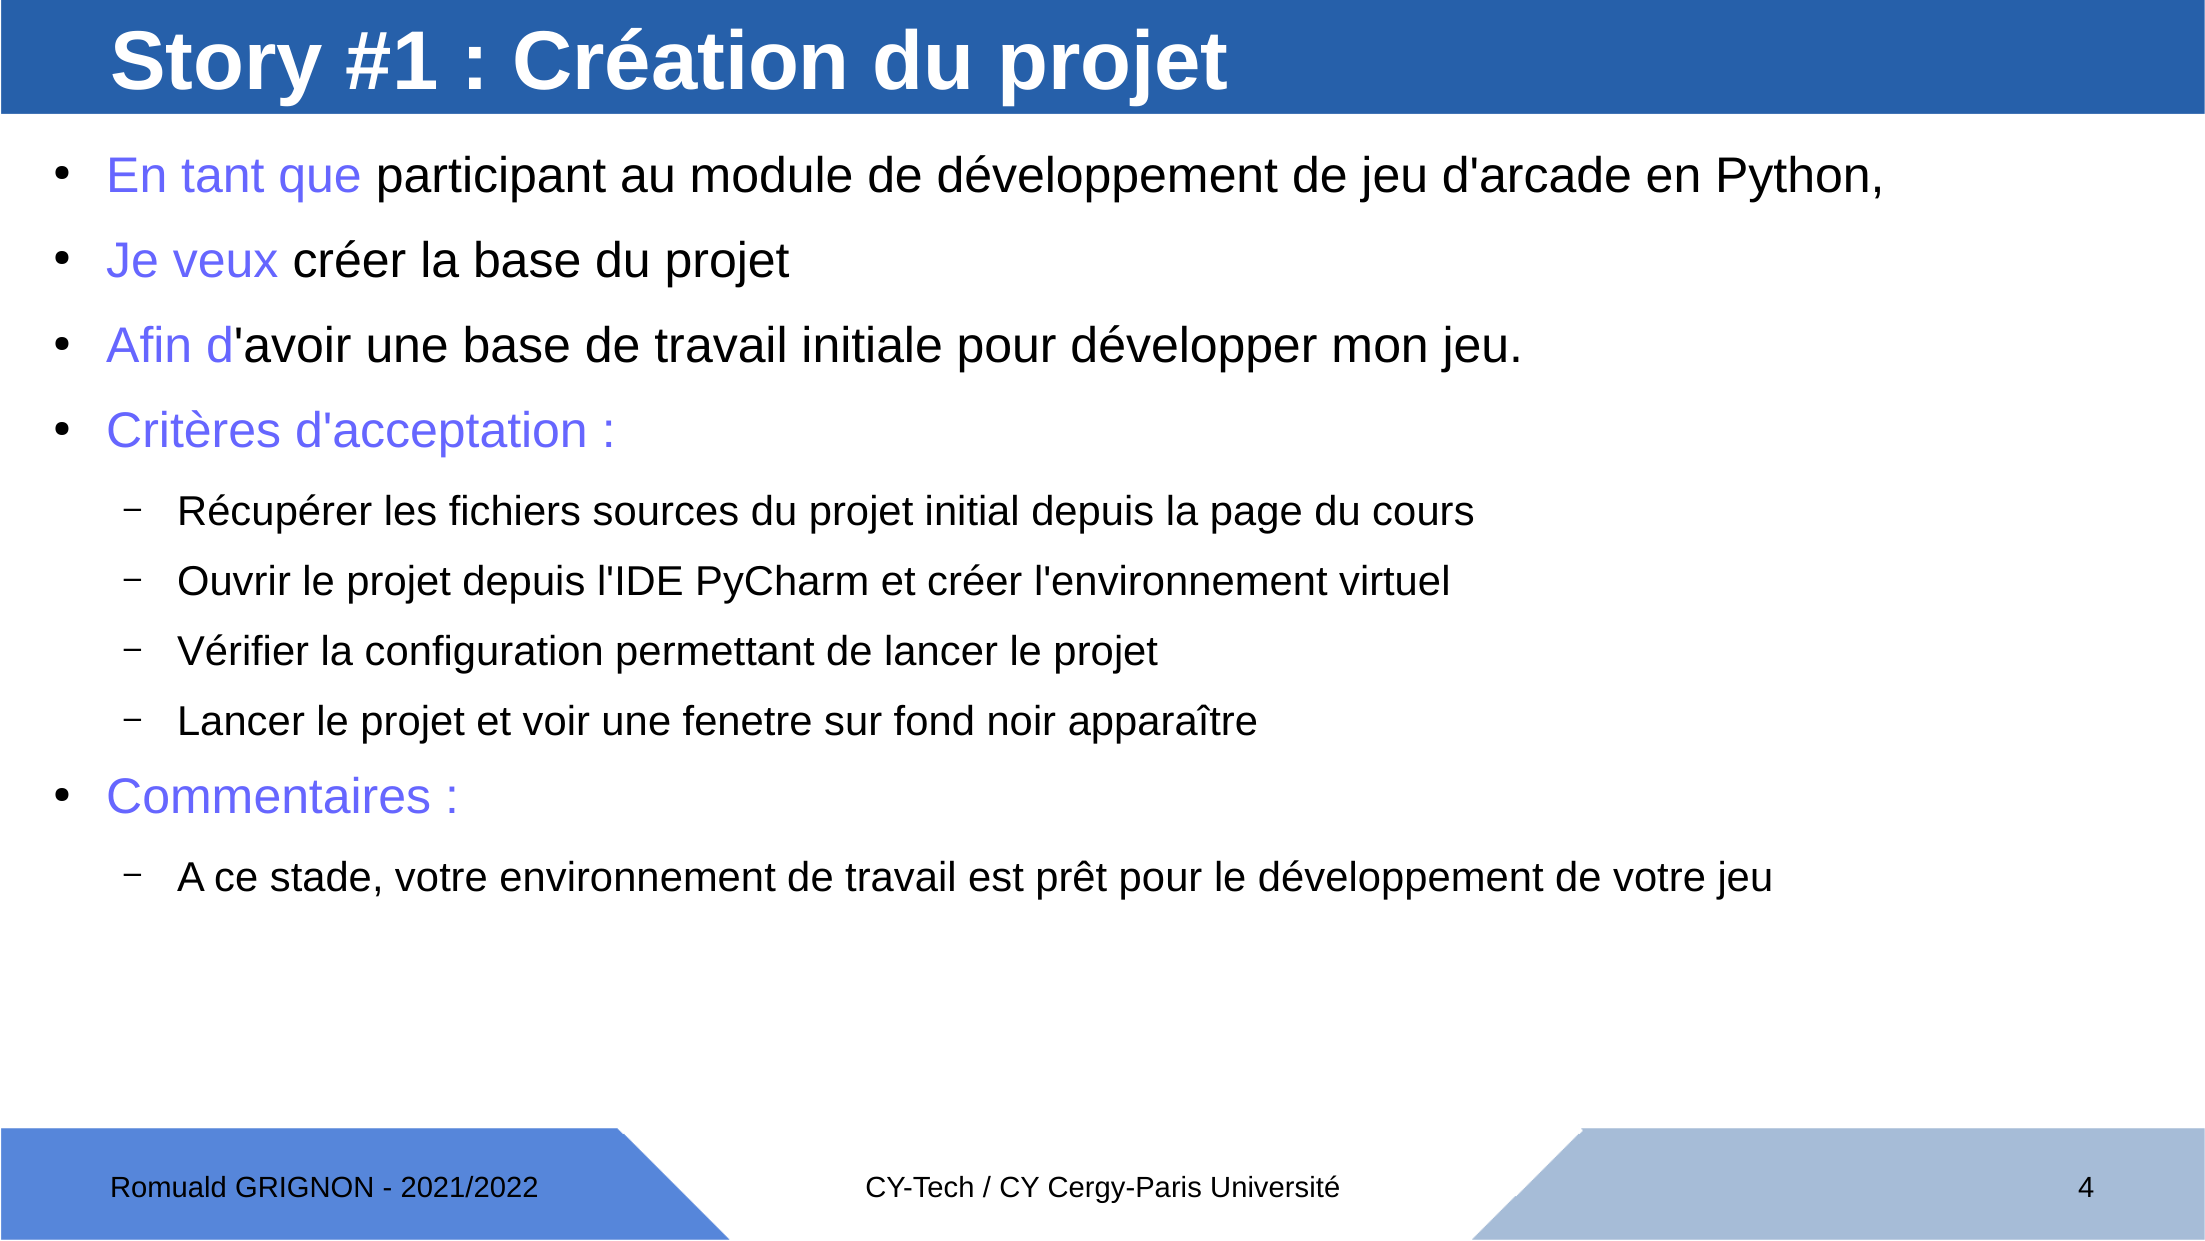

# Story #1 : Création du projet
En tant que participant au module de développement de jeu d'arcade en Python,
Je veux créer la base du projet
Afin d'avoir une base de travail initiale pour développer mon jeu.
Critères d'acceptation :
Récupérer les fichiers sources du projet initial depuis la page du cours
Ouvrir le projet depuis l'IDE PyCharm et créer l'environnement virtuel
Vérifier la configuration permettant de lancer le projet
Lancer le projet et voir une fenetre sur fond noir apparaître
Commentaires :
A ce stade, votre environnement de travail est prêt pour le développement de votre jeu
Romuald GRIGNON - 2021/2022
CY-Tech / CY Cergy-Paris Université
4